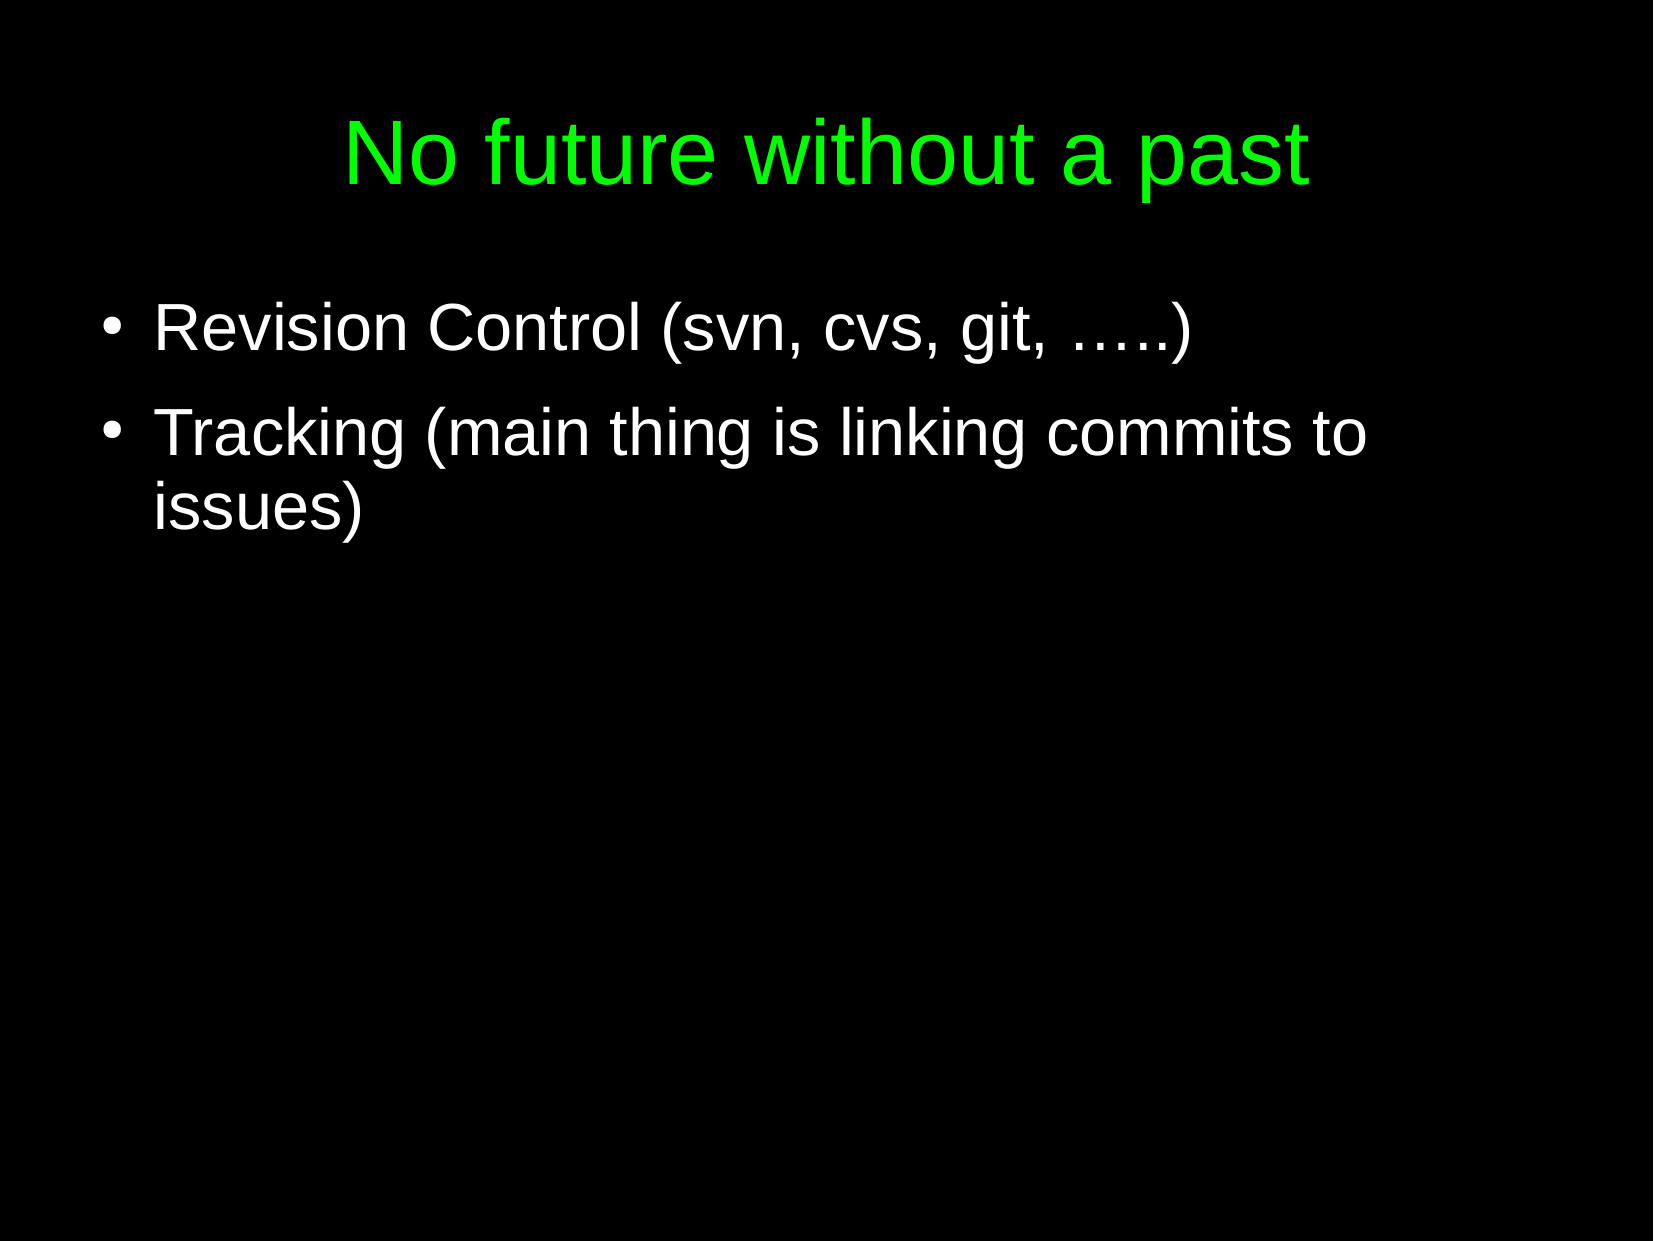

# No future without a past
Revision Control (svn, cvs, git, …..)
Tracking (main thing is linking commits to issues)